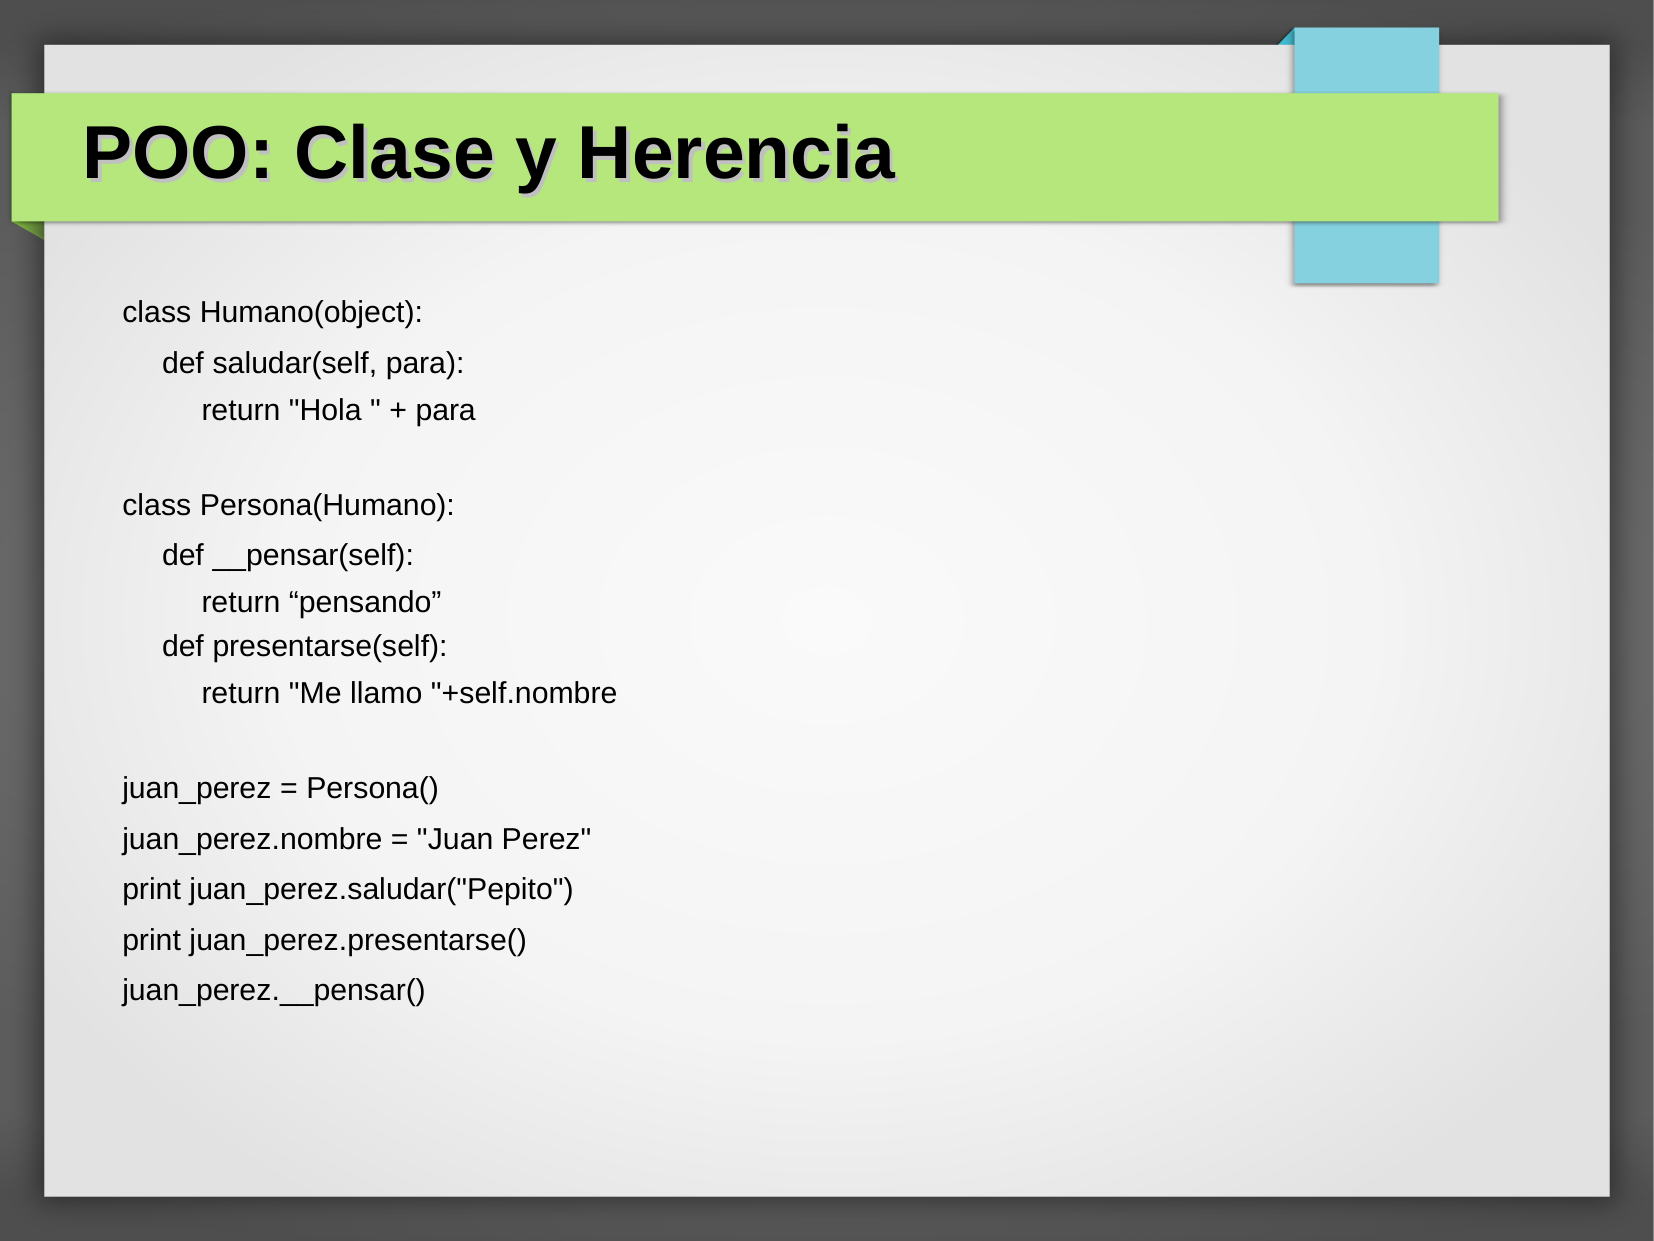

# POO: Clase y Herencia
class Humano(object):
def saludar(self, para):
return "Hola " + para
class Persona(Humano):
def __pensar(self):
return “pensando”
def presentarse(self):
return "Me llamo "+self.nombre
juan_perez = Persona()
juan_perez.nombre = "Juan Perez"
print juan_perez.saludar("Pepito")
print juan_perez.presentarse()
juan_perez.__pensar()